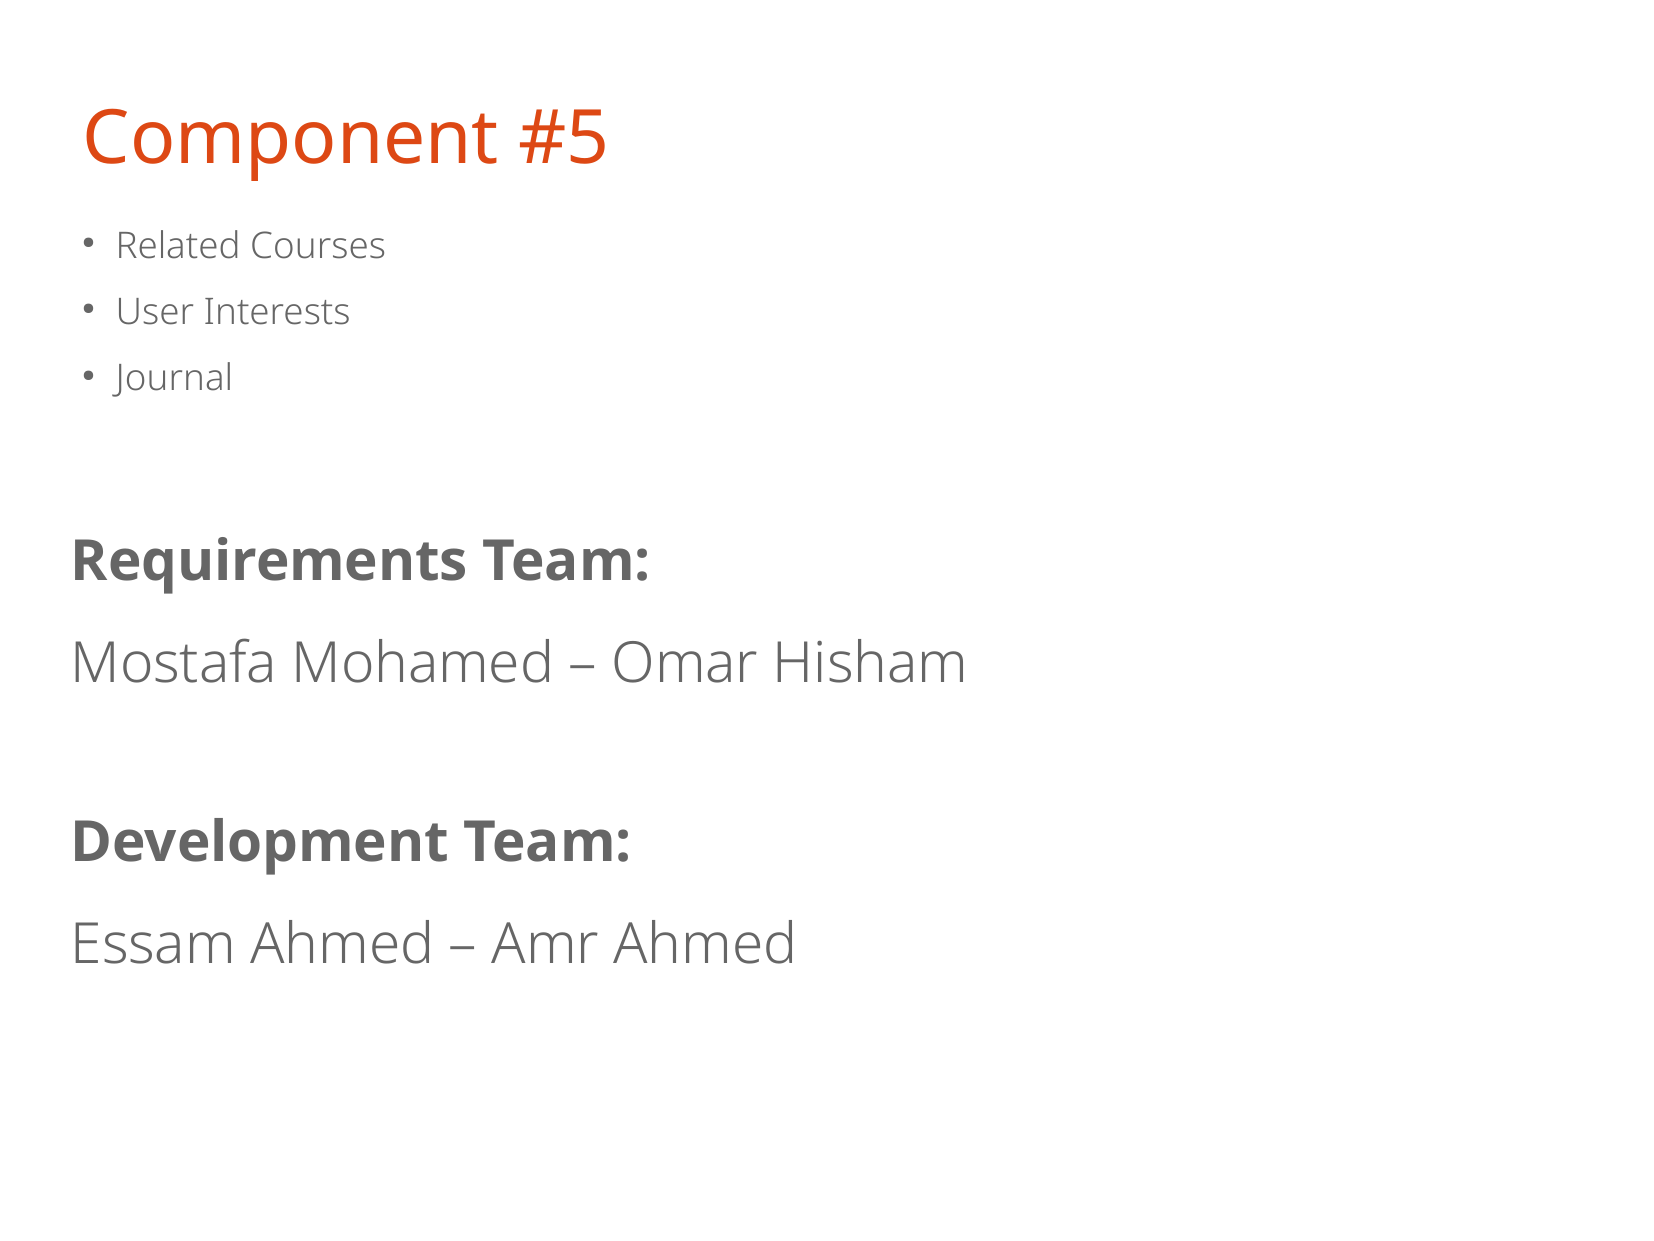

# Component #5
Related Courses
User Interests
Journal
Requirements Team:
Mostafa Mohamed – Omar Hisham
Development Team:
Essam Ahmed – Amr Ahmed